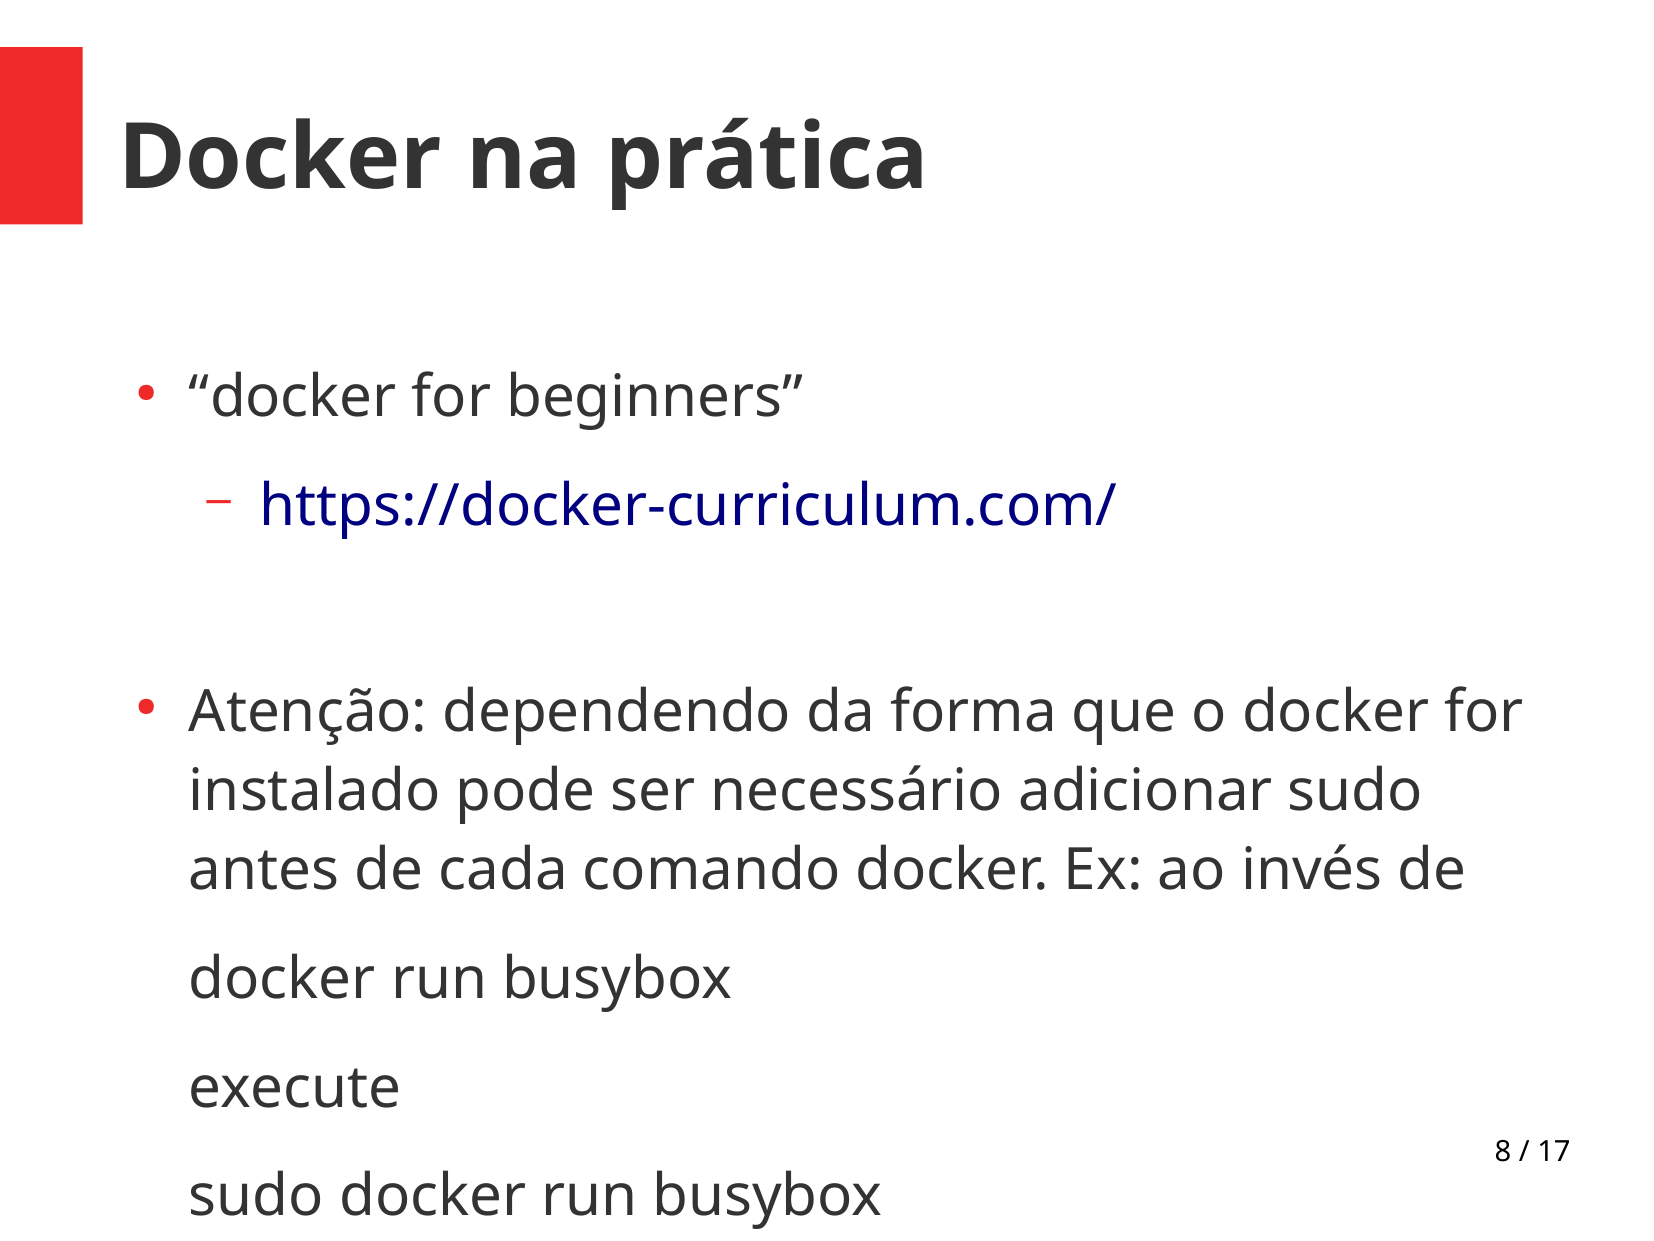

# Docker na prática
“docker for beginners”
https://docker-curriculum.com/
Atenção: dependendo da forma que o docker for instalado pode ser necessário adicionar sudo antes de cada comando docker. Ex: ao invés de
docker run busybox
execute
sudo docker run busybox
8